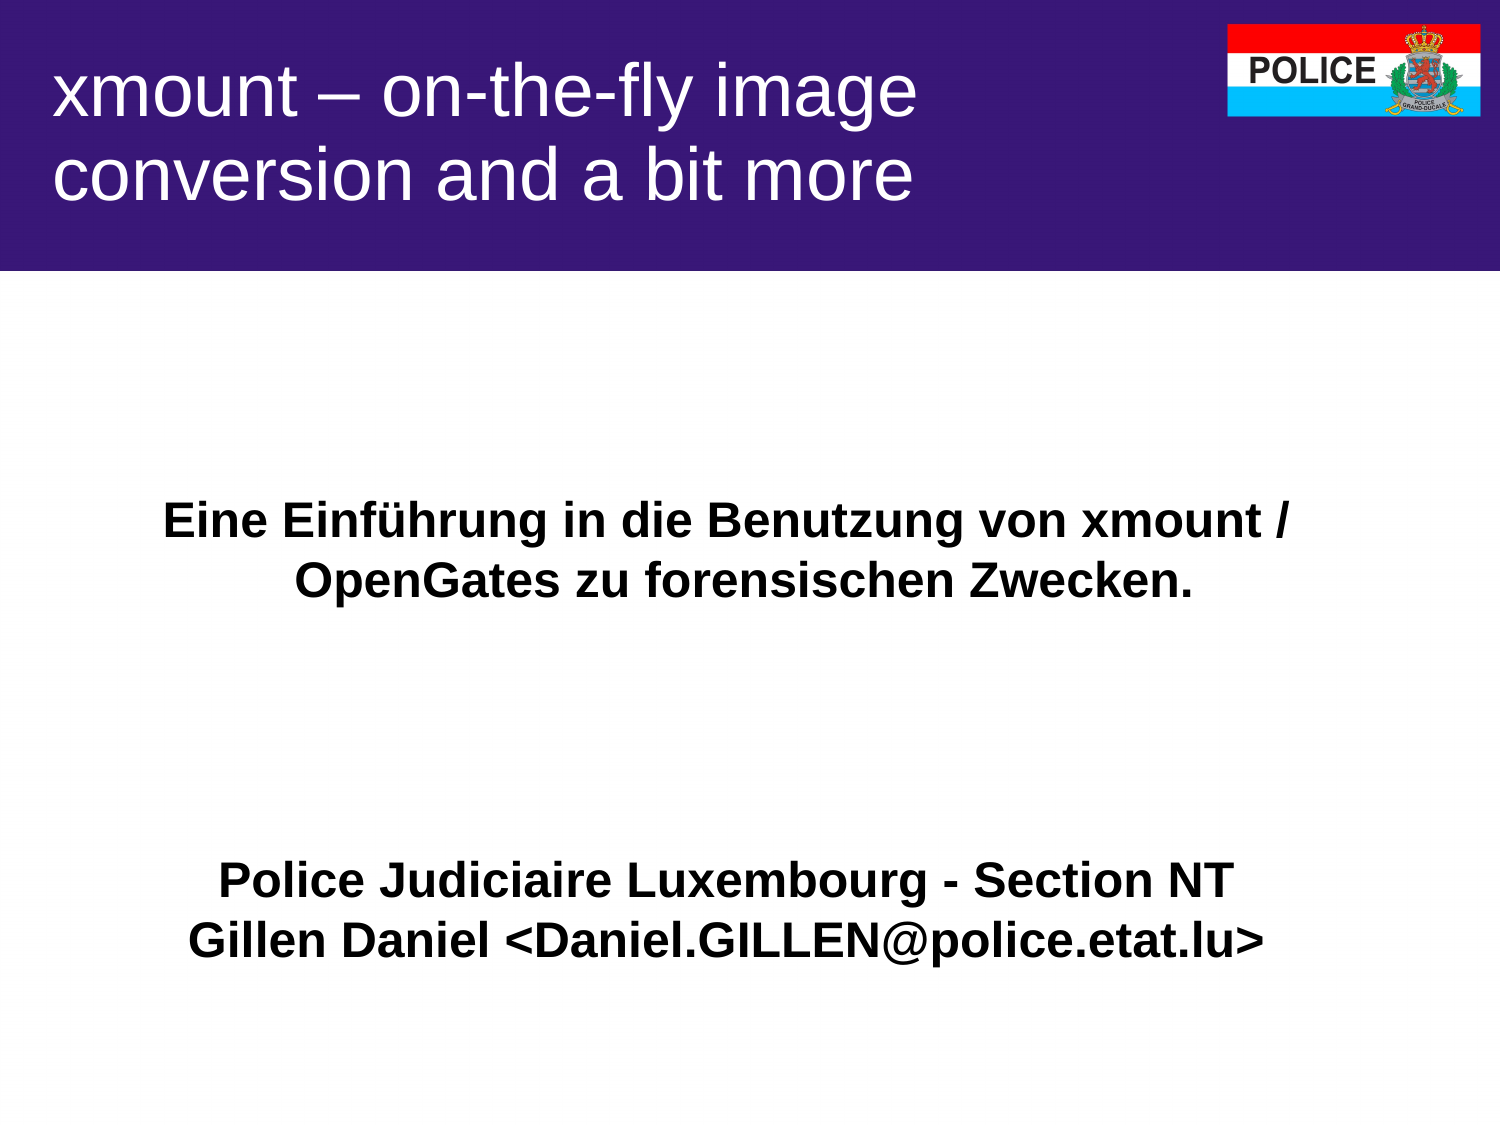

xmount – on-the-fly image conversion and a bit more
Eine Einführung in die Benutzung von xmount / OpenGates zu forensischen Zwecken.
Police Judiciaire Luxembourg - Section NT
Gillen Daniel <Daniel.GILLEN@police.etat.lu>
#